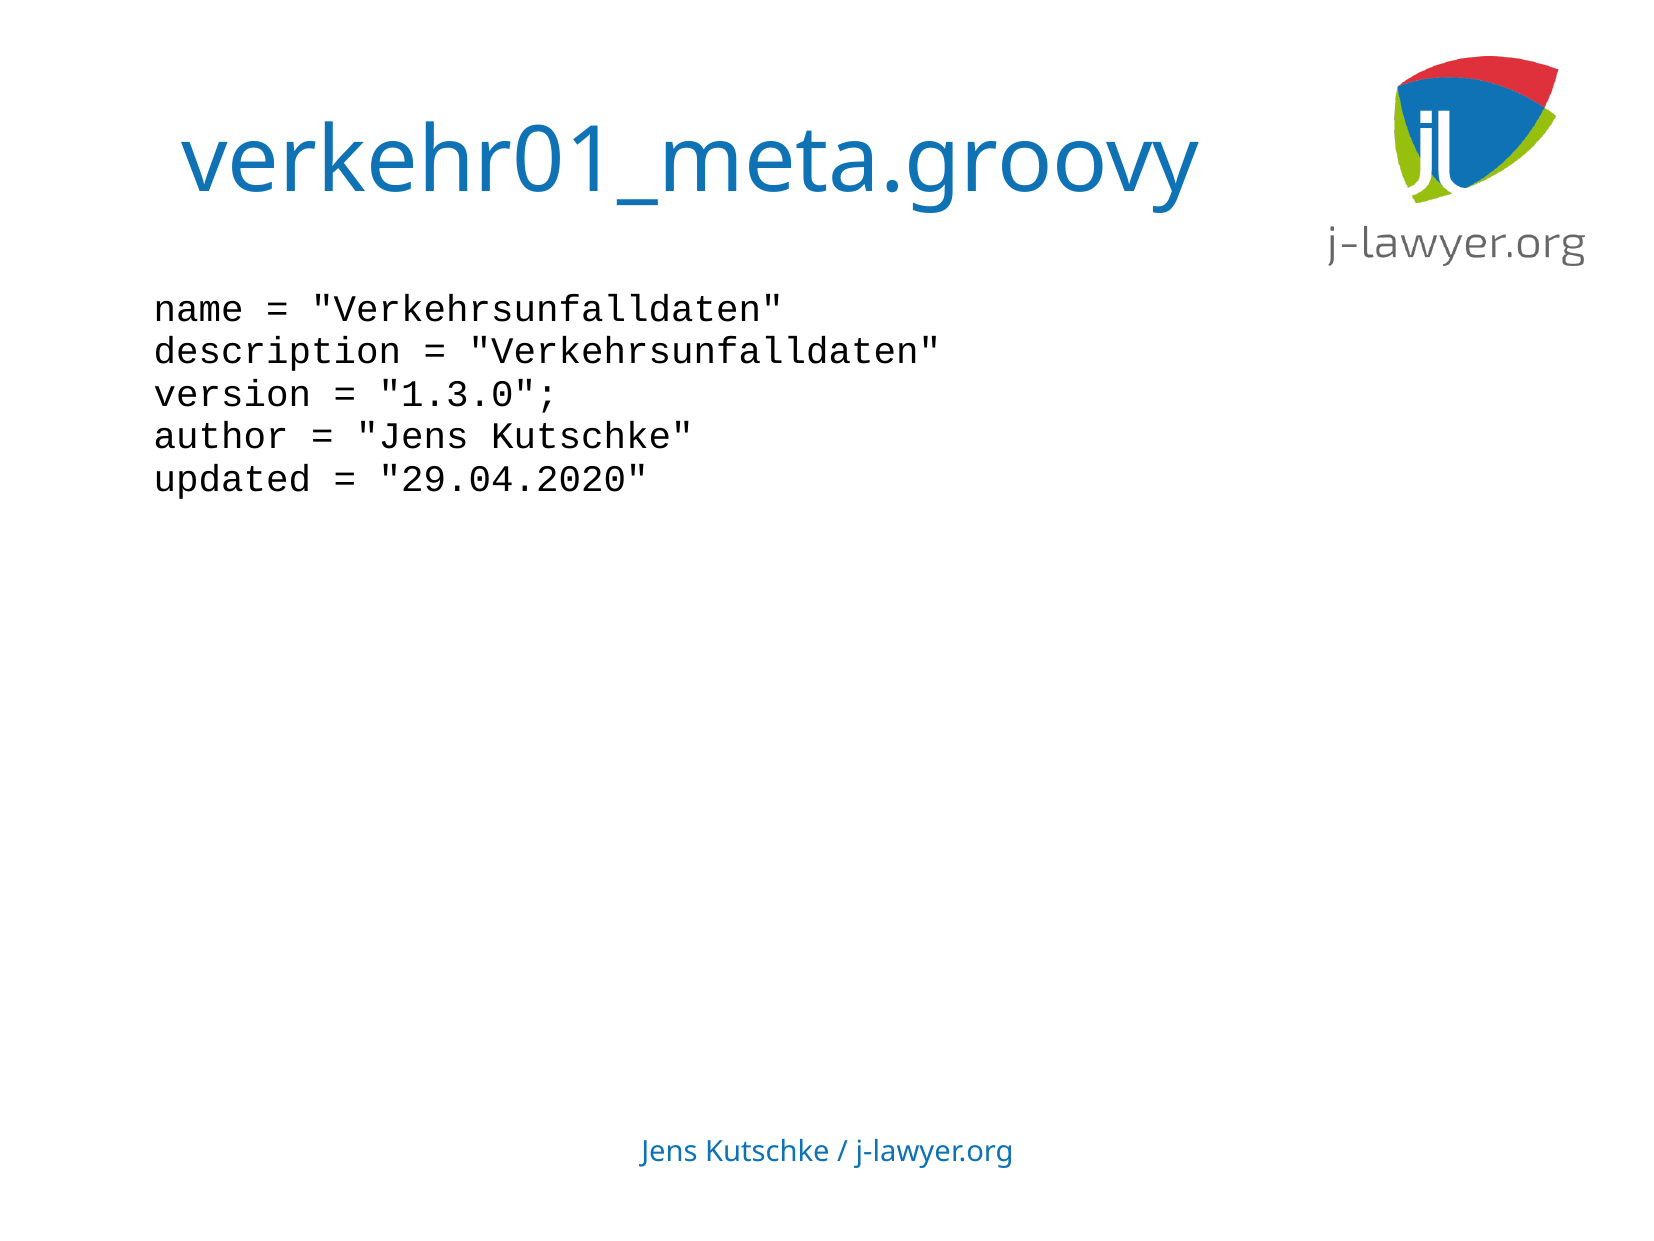

# verkehr01_meta.groovy
name = "Verkehrsunfalldaten"
description = "Verkehrsunfalldaten"
version = "1.3.0";
author = "Jens Kutschke"
updated = "29.04.2020"